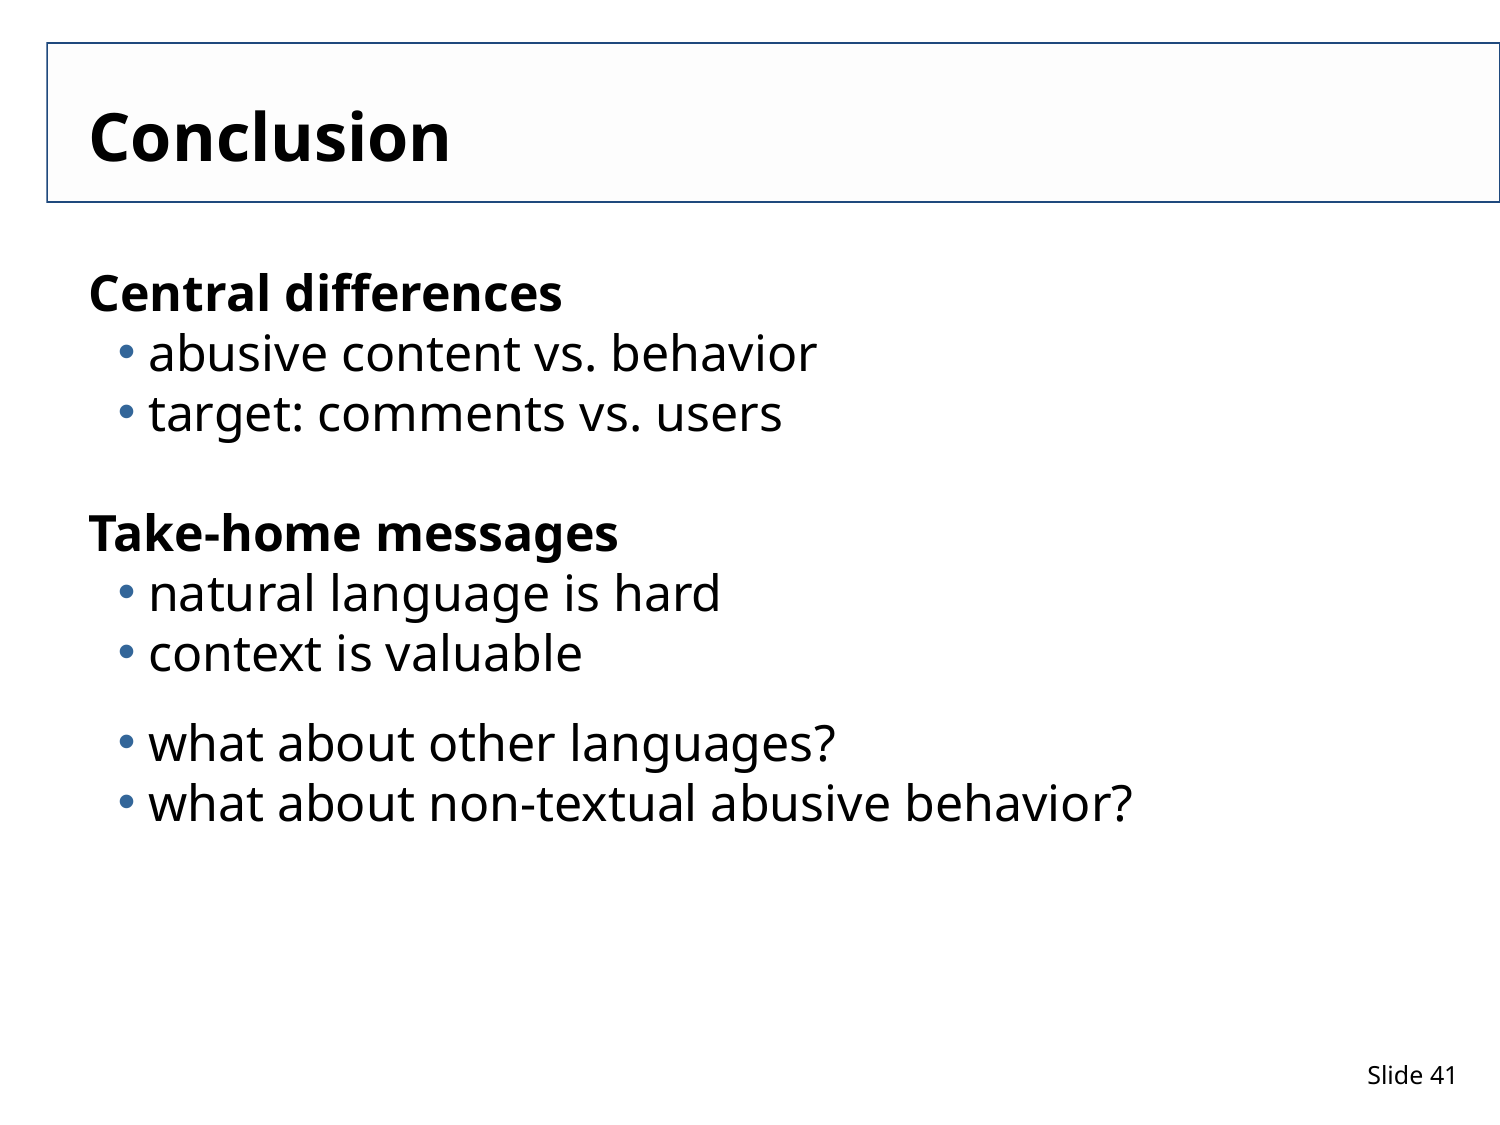

Conclusion
Central differences
abusive content vs. behavior
target: comments vs. users
Take-home messages
natural language is hard
context is valuable
what about other languages?
what about non-textual abusive behavior?